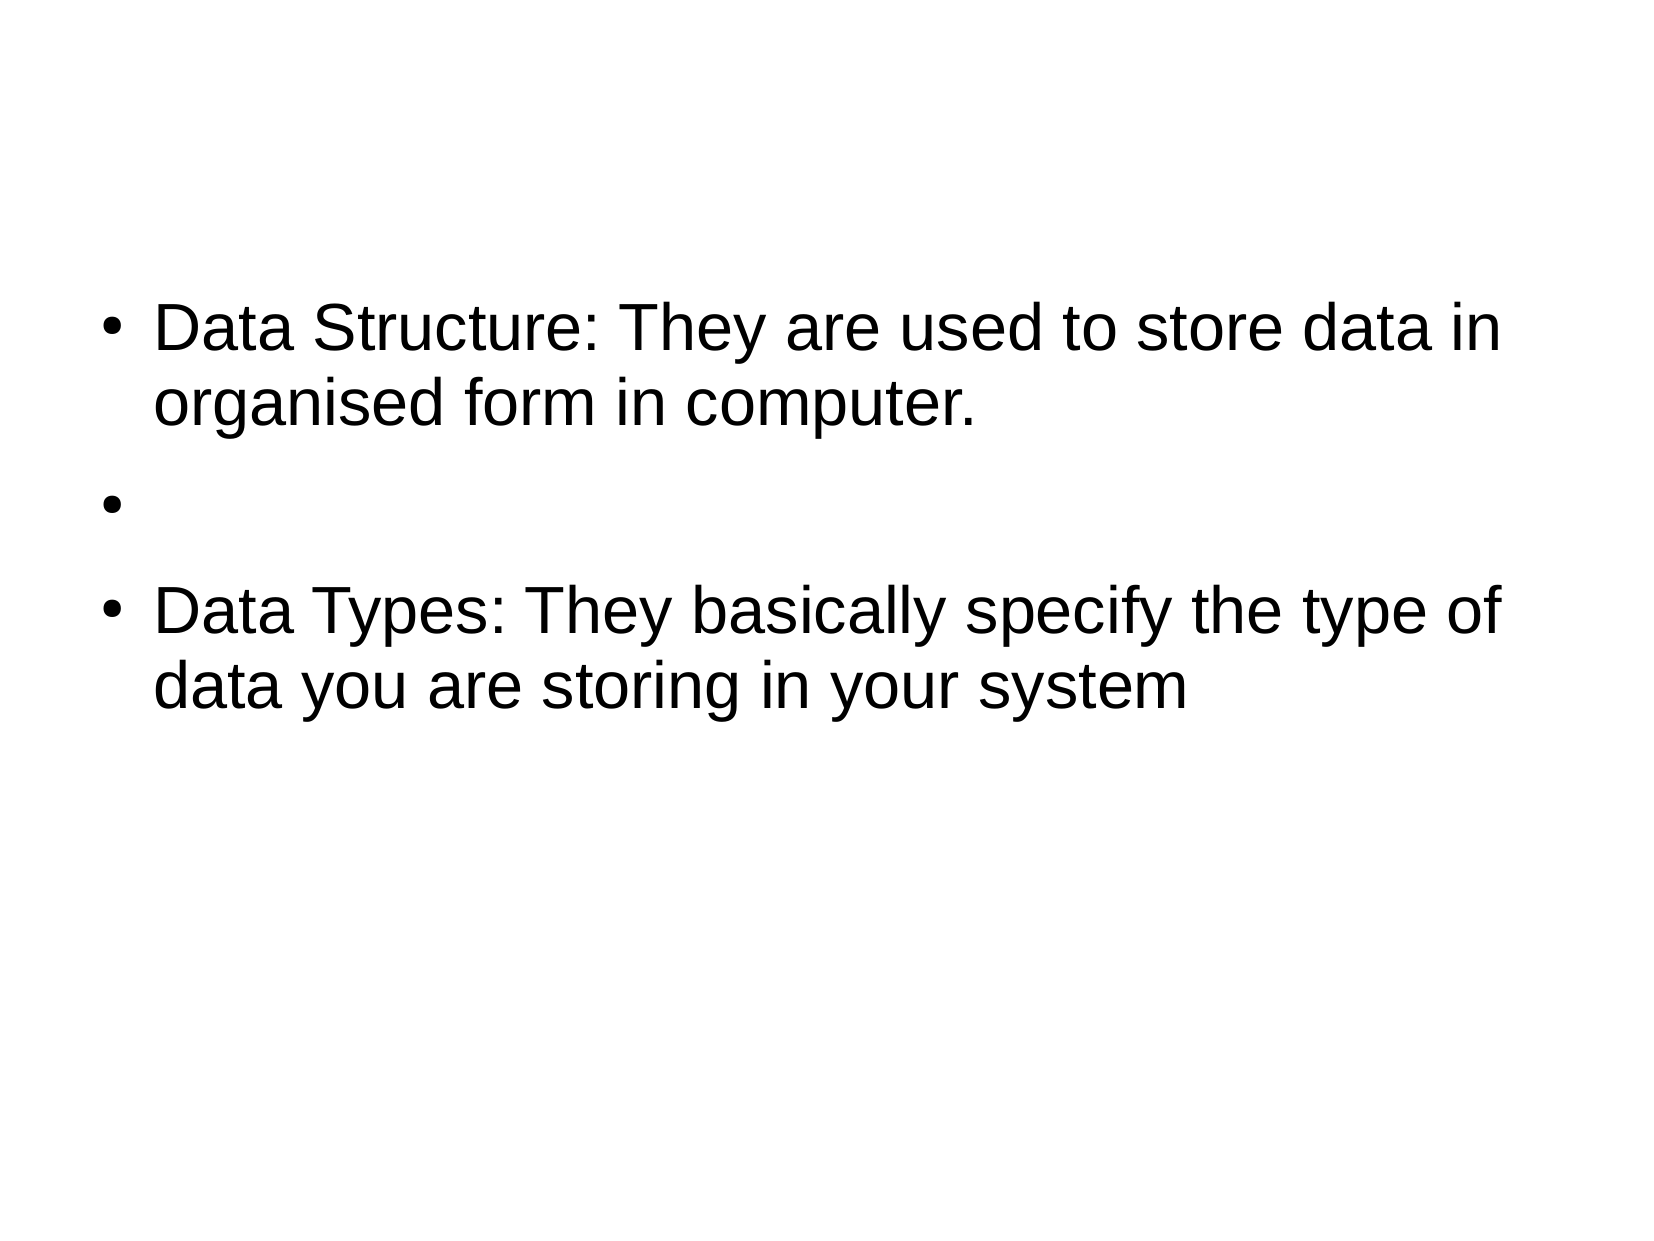

#
Data Structure: They are used to store data in organised form in computer.
Data Types: They basically specify the type of data you are storing in your system